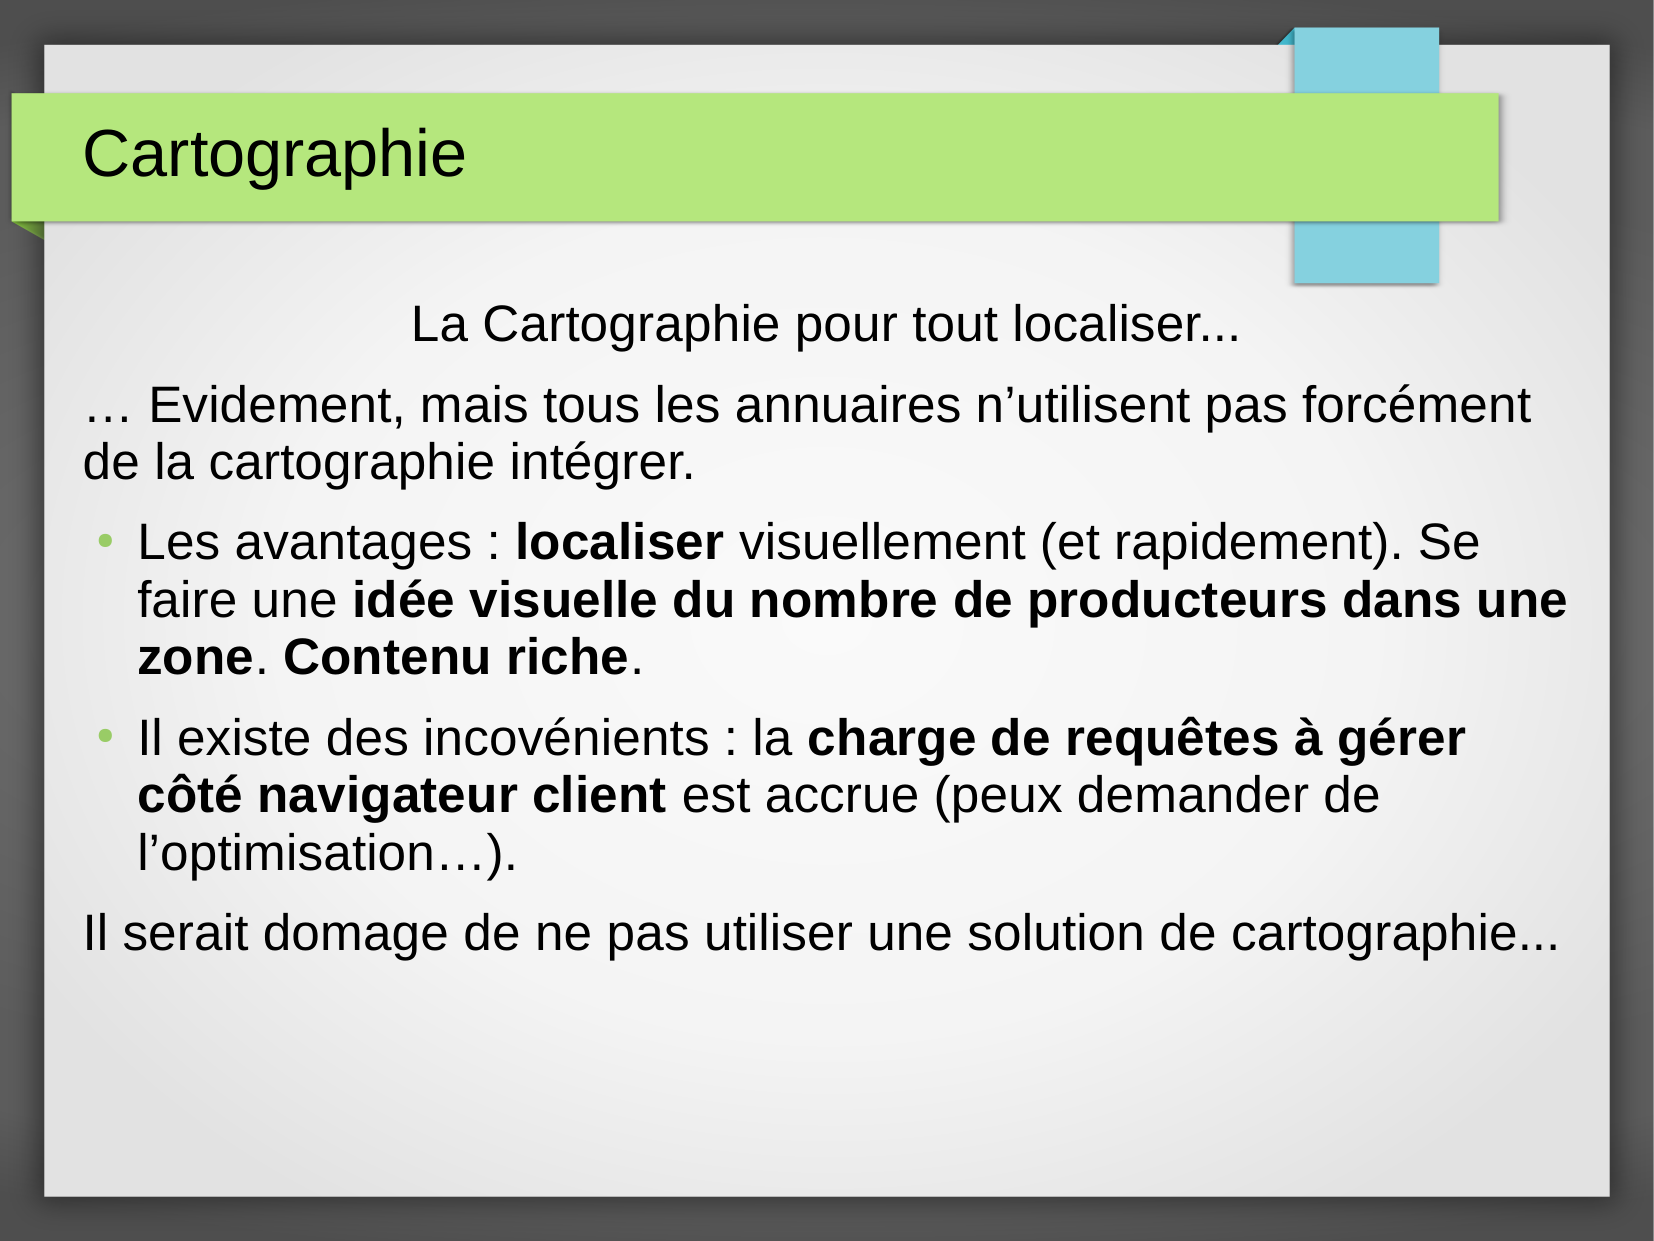

# Cartographie
La Cartographie pour tout localiser...
… Evidement, mais tous les annuaires n’utilisent pas forcément de la cartographie intégrer.
Les avantages : localiser visuellement (et rapidement). Se faire une idée visuelle du nombre de producteurs dans une zone. Contenu riche.
Il existe des incovénients : la charge de requêtes à gérer côté navigateur client est accrue (peux demander de l’optimisation…).
Il serait domage de ne pas utiliser une solution de cartographie...